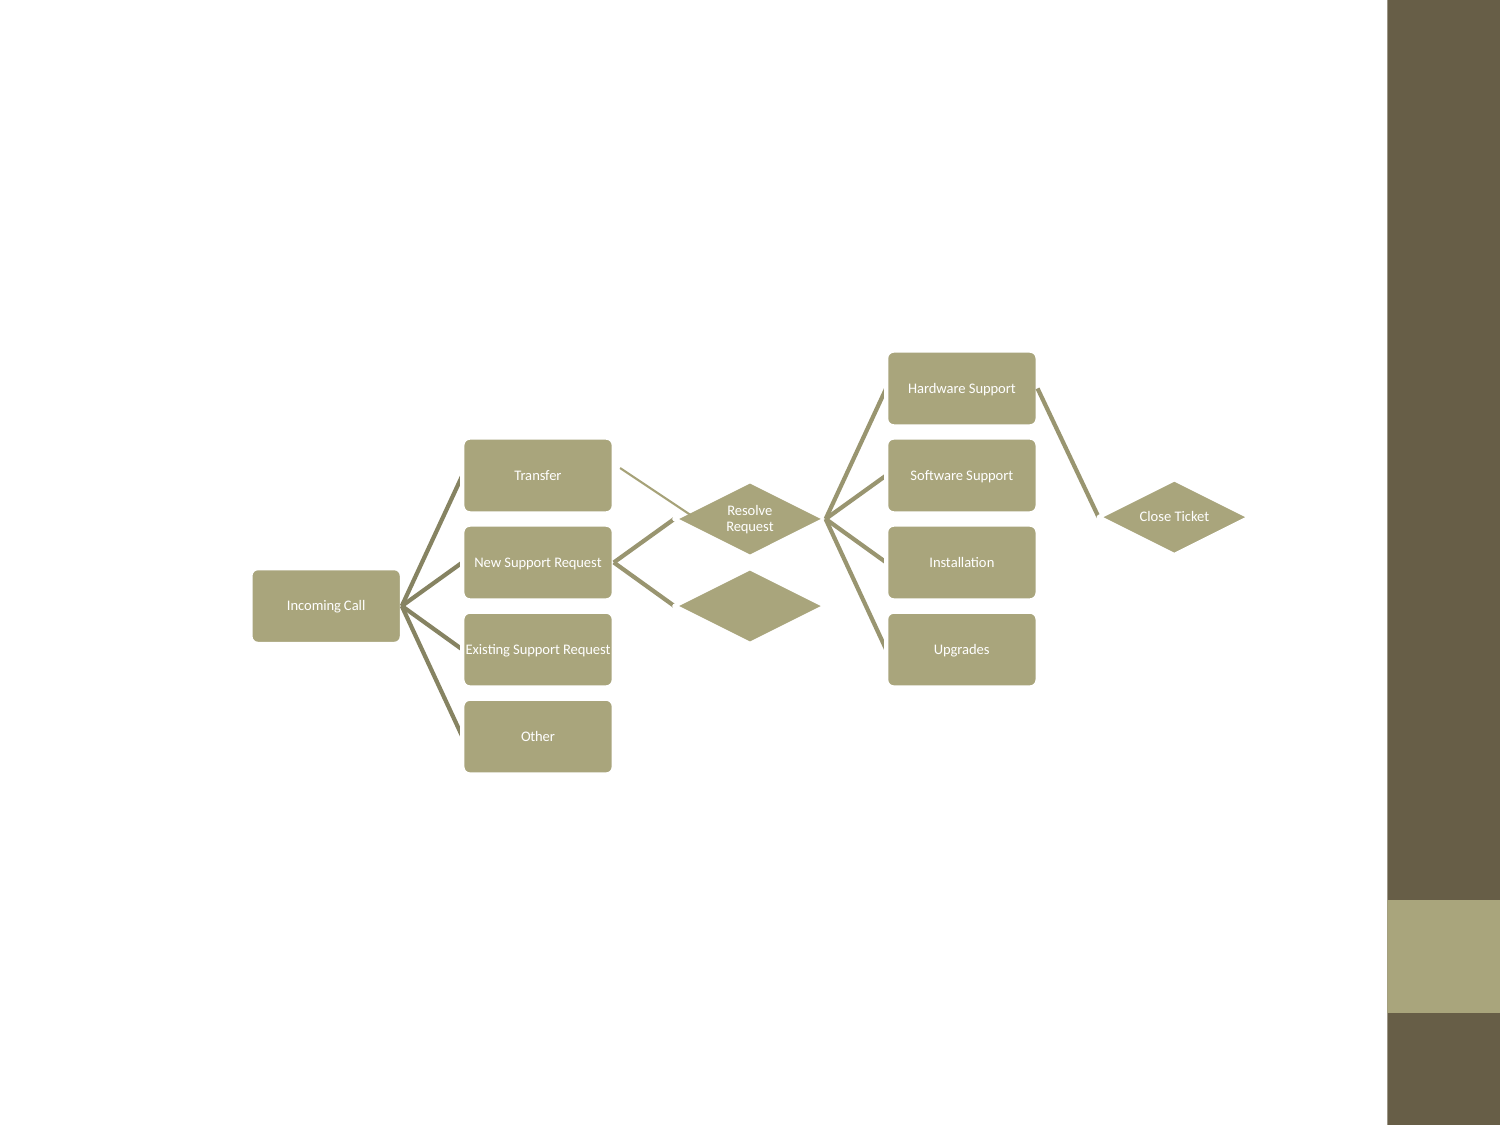

Hardware Support
Transfer
Software Support
Close Ticket
Resolve Request
New Support Request
Installation
Incoming Call
Existing Support Request
Upgrades
Other